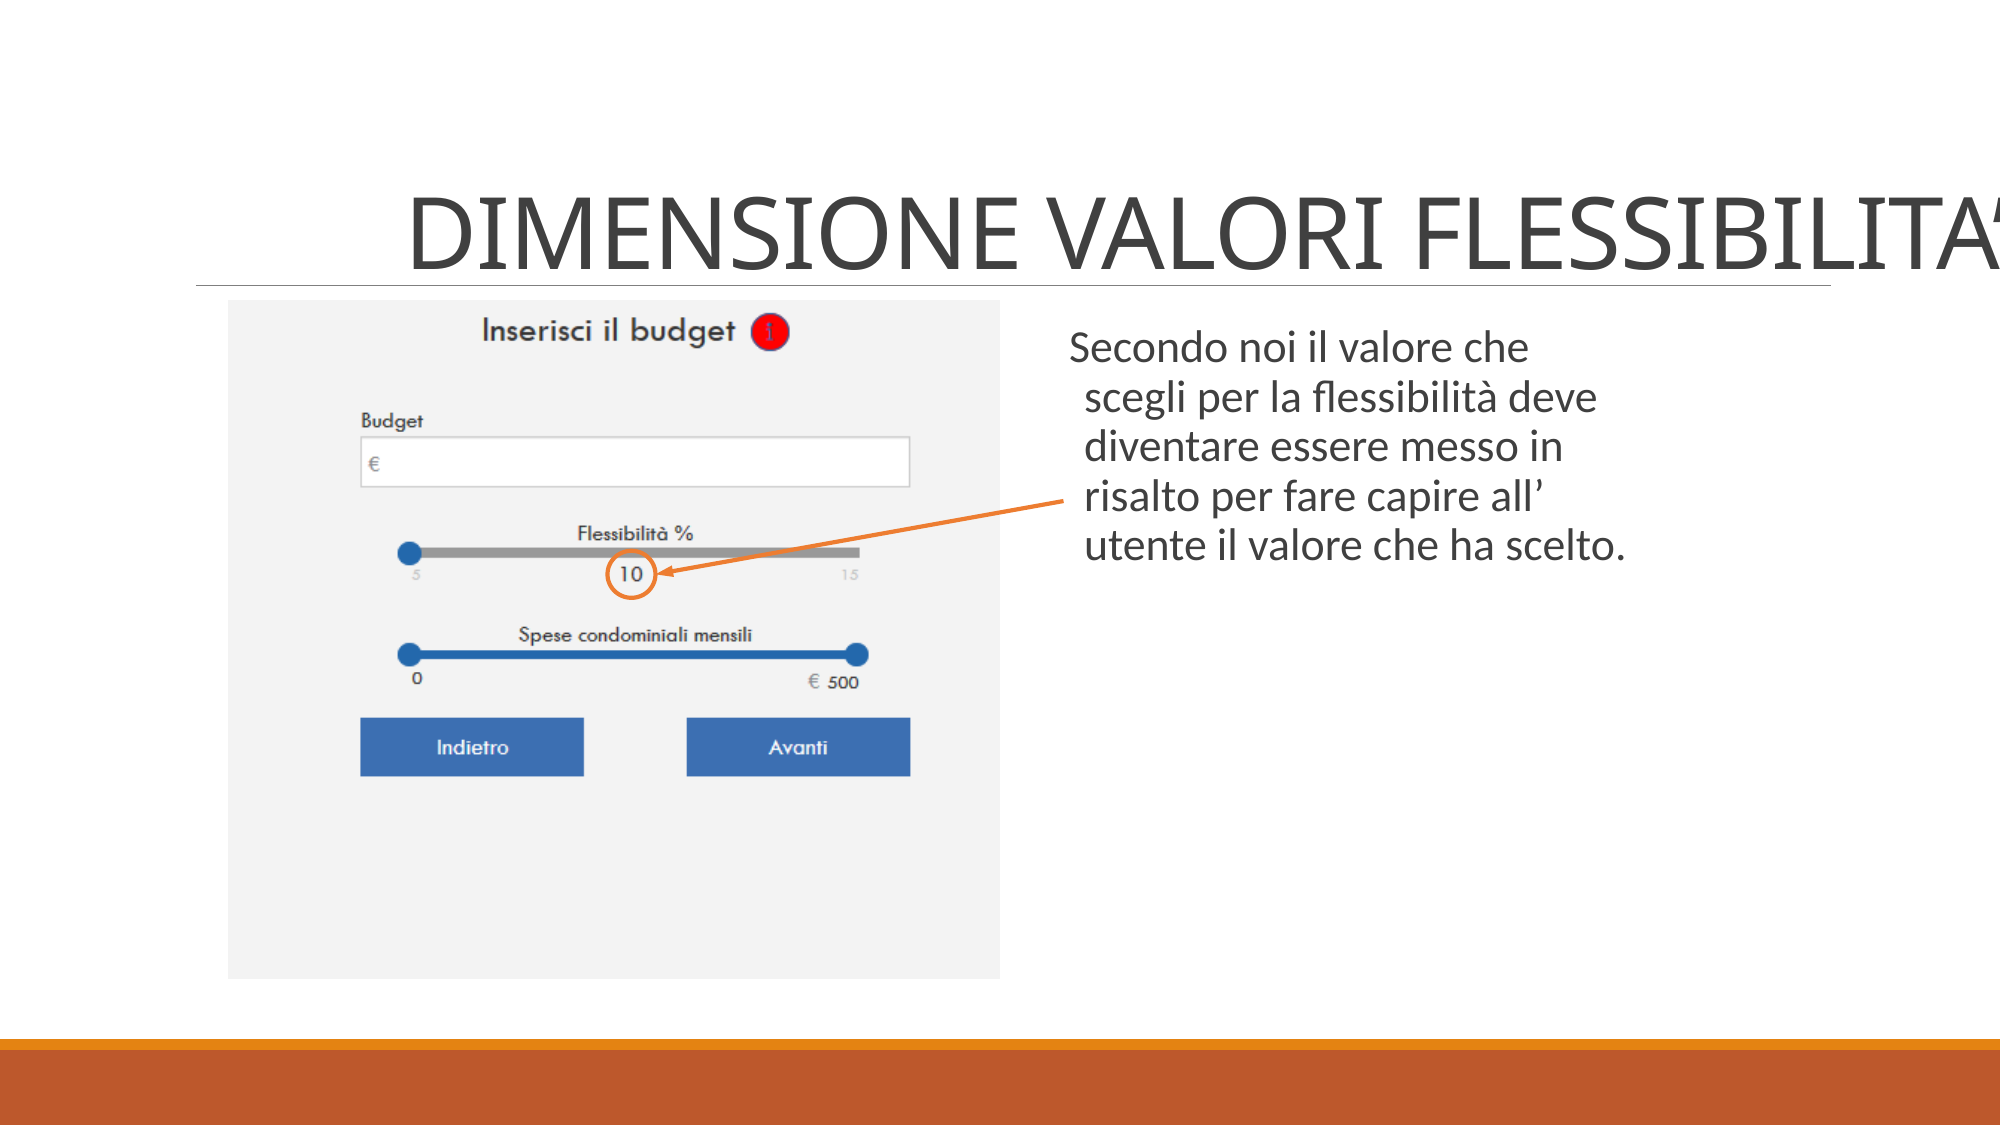

DIMENSIONE VALORI FLESSIBILITA’
# Secondo noi il valore che scegli per la flessibilità deve diventare essere messo in risalto per fare capire all’ utente il valore che ha scelto.